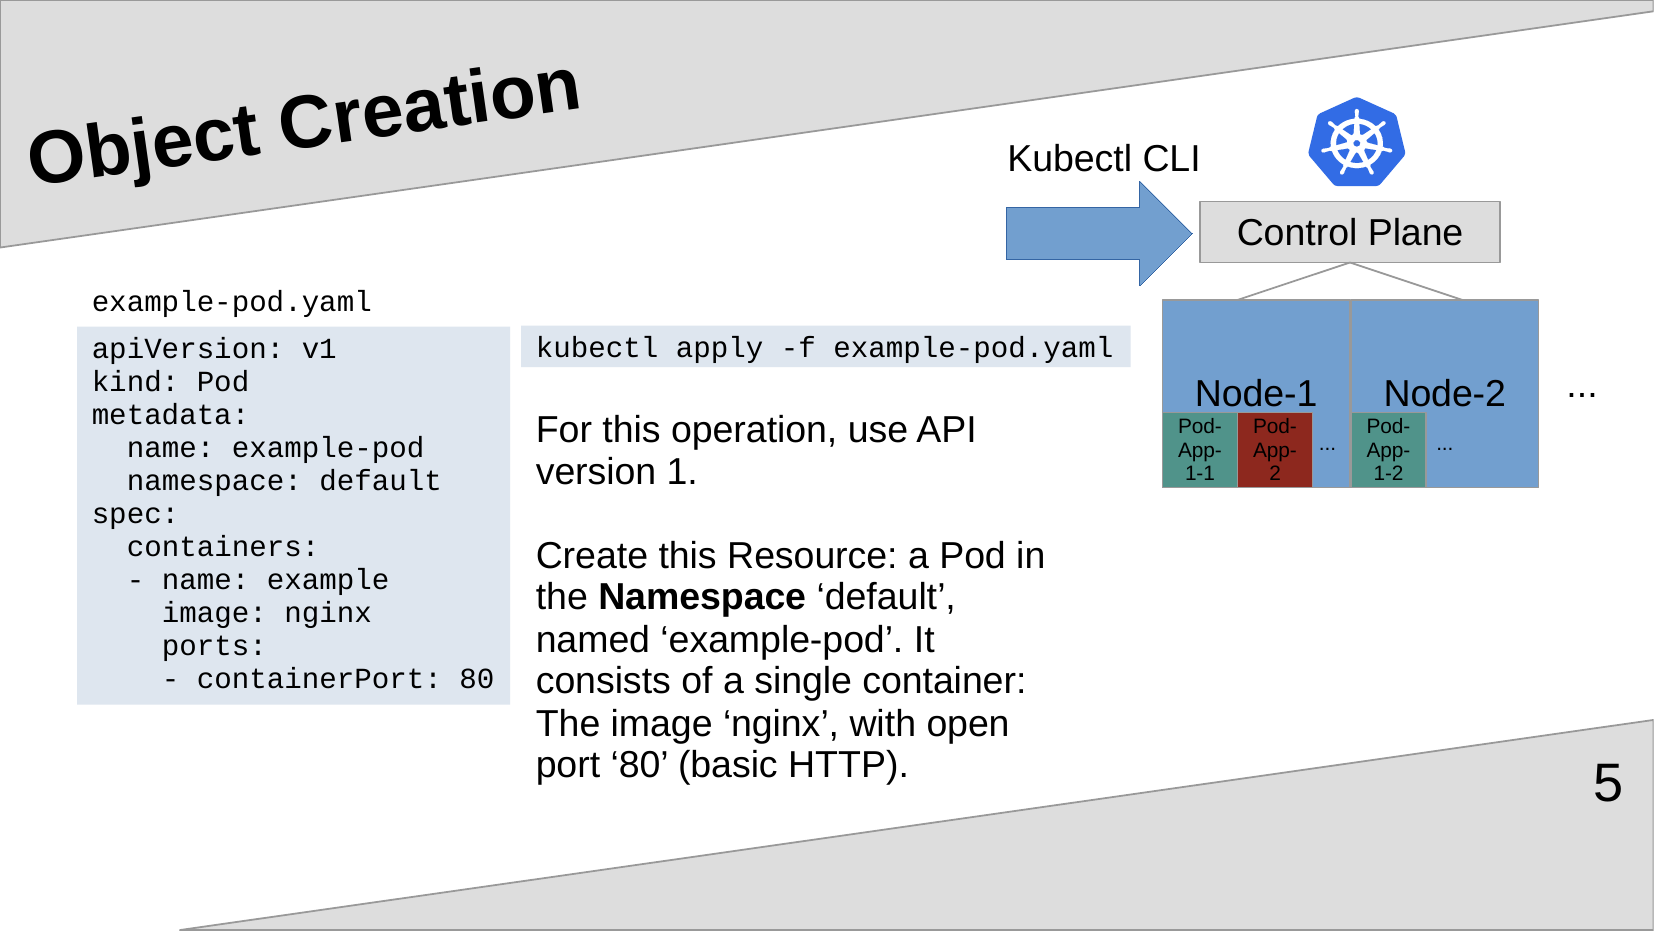

# Object Creation
Kubectl CLI
Control Plane
example-pod.yaml
Node-1
Node-2
kubectl apply -f example-pod.yaml
apiVersion: v1
kind: Pod
metadata:
 name: example-pod
 namespace: default
spec:
 containers:
 - name: example
 image: nginx
 ports:
 - containerPort: 80
...
For this operation, use API version 1.
Create this Resource: a Pod in the Namespace ‘default’, named ‘example-pod’. It consists of a single container: The image ‘nginx’, with open port ‘80’ (basic HTTP).
Pod-App-1-1
Pod-
App-
2
Pod-
App-
1-2
...
...
5